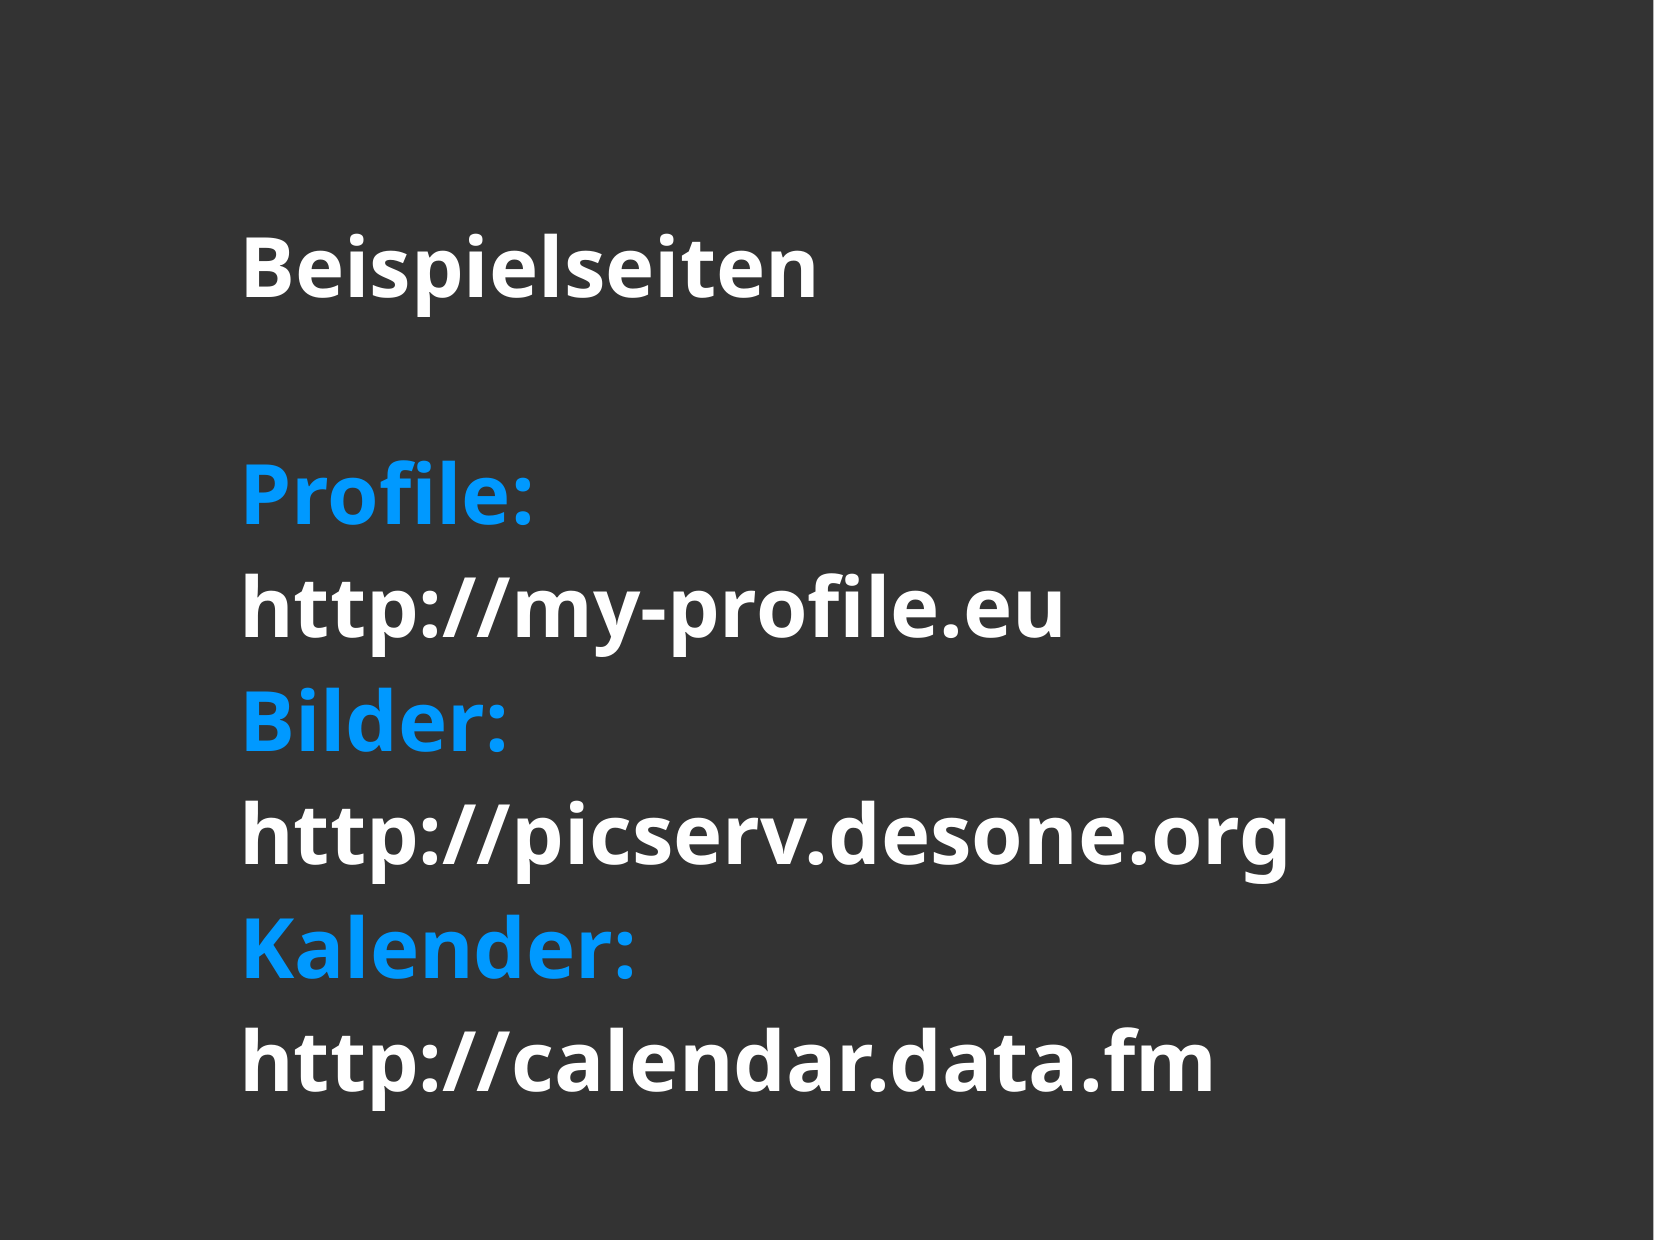

Beispielseiten
Profile:
http://my-profile.eu
Bilder:
http://picserv.desone.org
Kalender:
http://calendar.data.fm